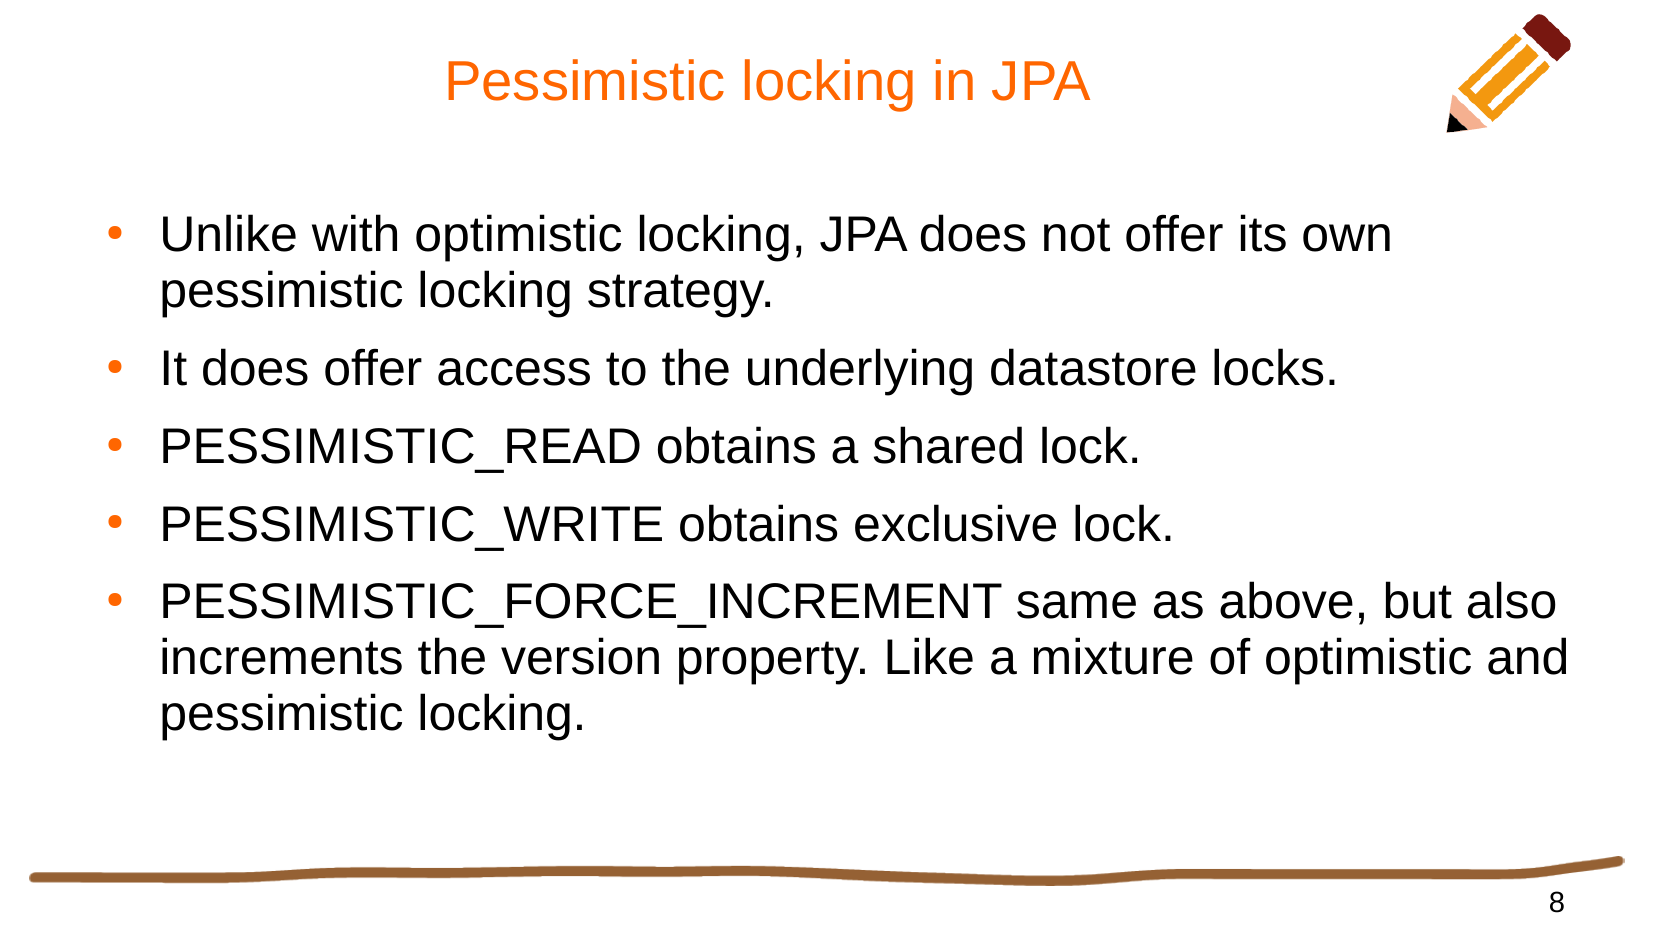

# Pessimistic locking in JPA
Unlike with optimistic locking, JPA does not offer its own pessimistic locking strategy.
It does offer access to the underlying datastore locks.
PESSIMISTIC_READ obtains a shared lock.
PESSIMISTIC_WRITE obtains exclusive lock.
PESSIMISTIC_FORCE_INCREMENT same as above, but also increments the version property. Like a mixture of optimistic and pessimistic locking.
8